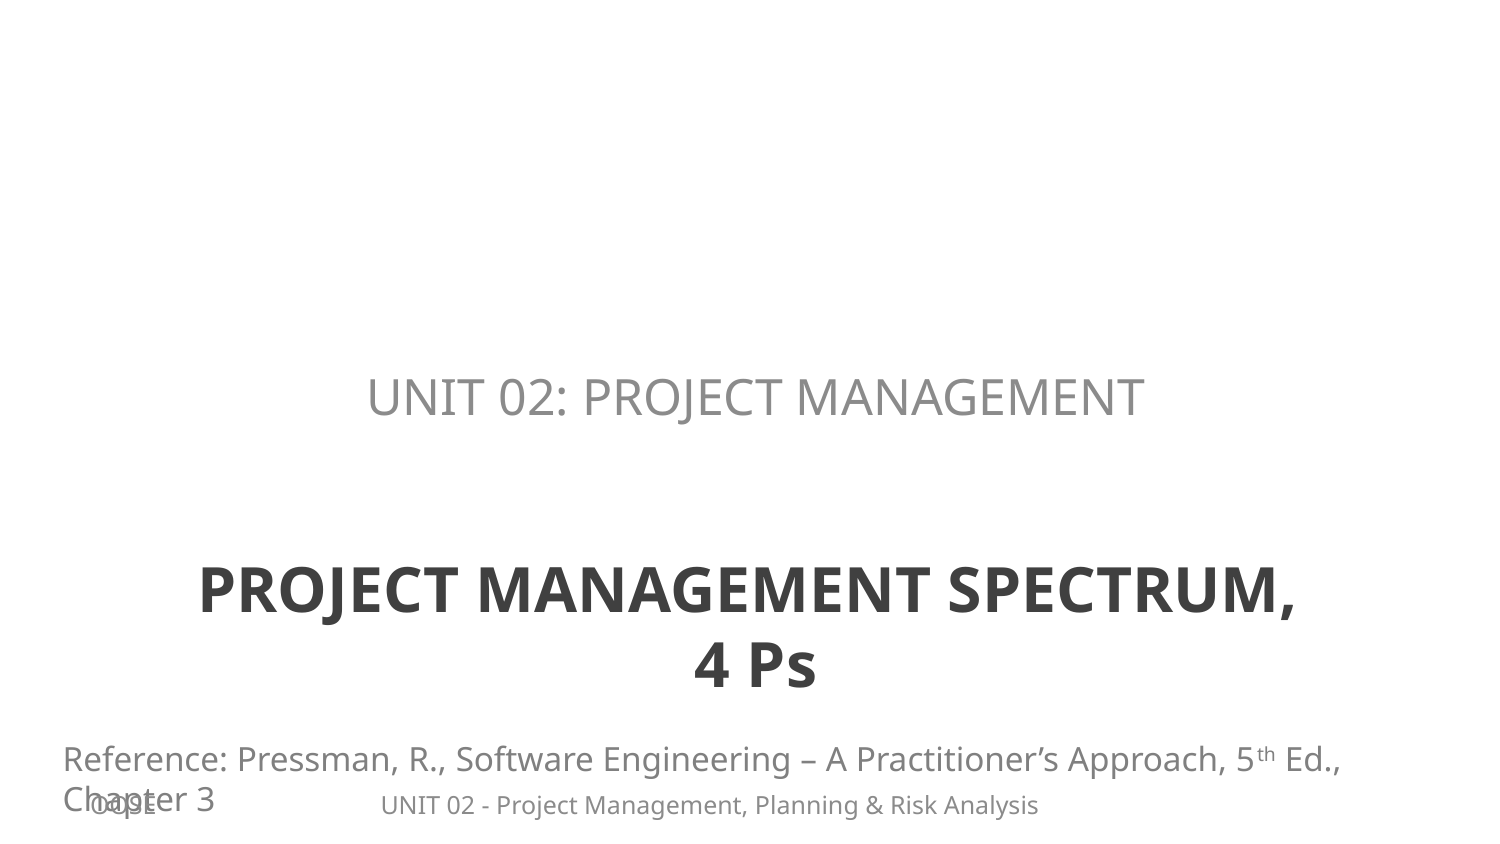

UNIT 02: PROJECT MANAGEMENT
# Project management spectrum, 4 Ps
Reference: Pressman, R., Software Engineering – A Practitioner’s Approach, 5th Ed., Chapter 3
OOSE
UNIT 02 - Project Management, Planning & Risk Analysis